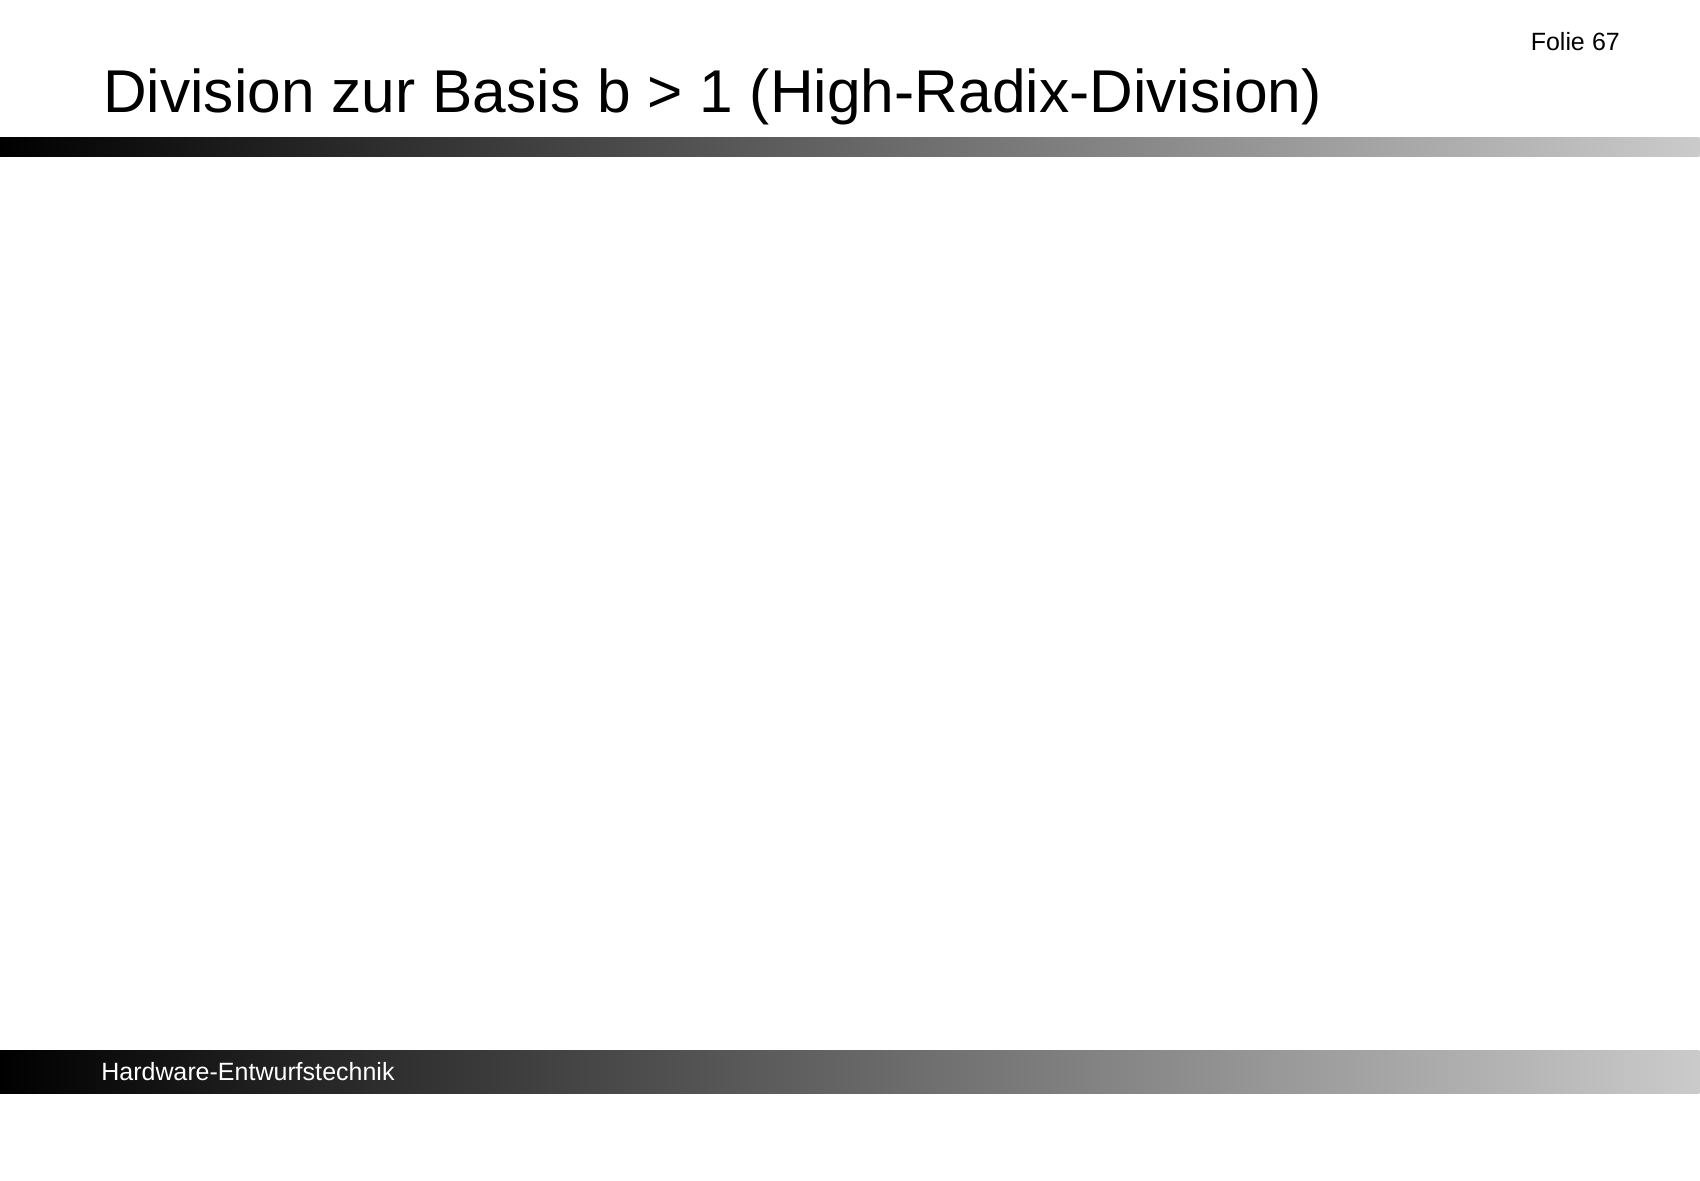

# Division zur Basis b > 1 (High-Radix-Division)